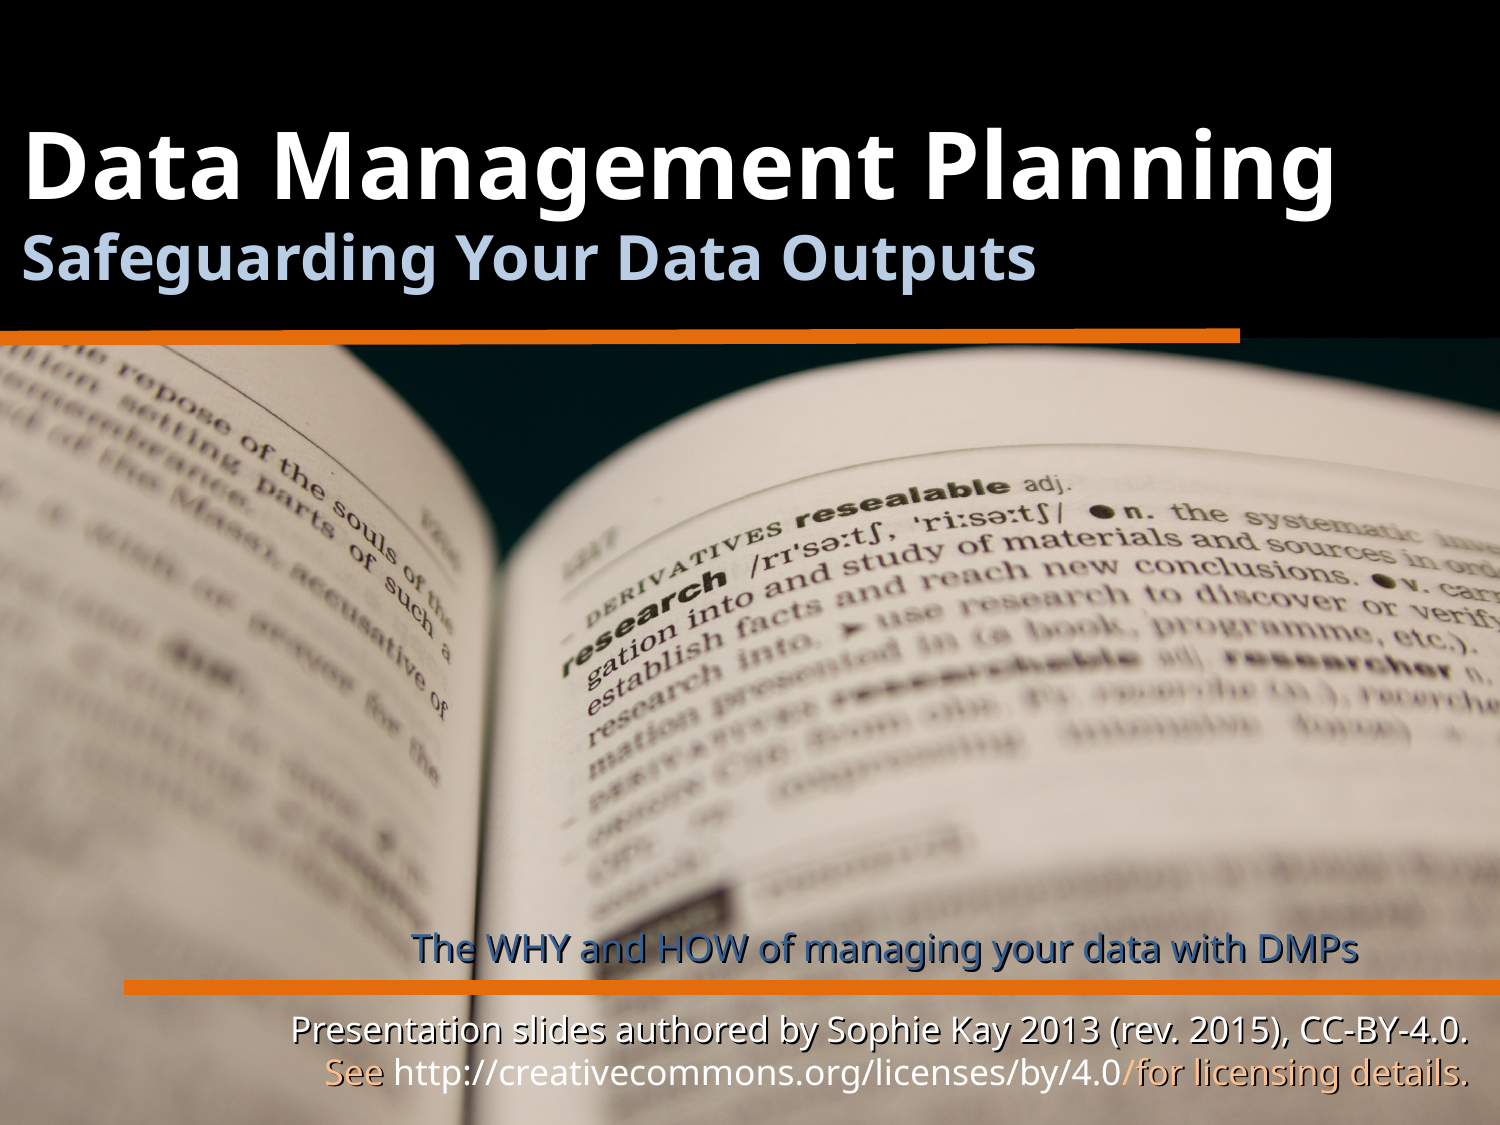

Data Management Planning
Safeguarding Your Data Outputs
The WHY and HOW of managing your data with DMPs
 Presentation slides authored by Sophie Kay 2013 (rev. 2015), CC-BY-4.0.
See http://creativecommons.org/licenses/by/4.0/for licensing details.